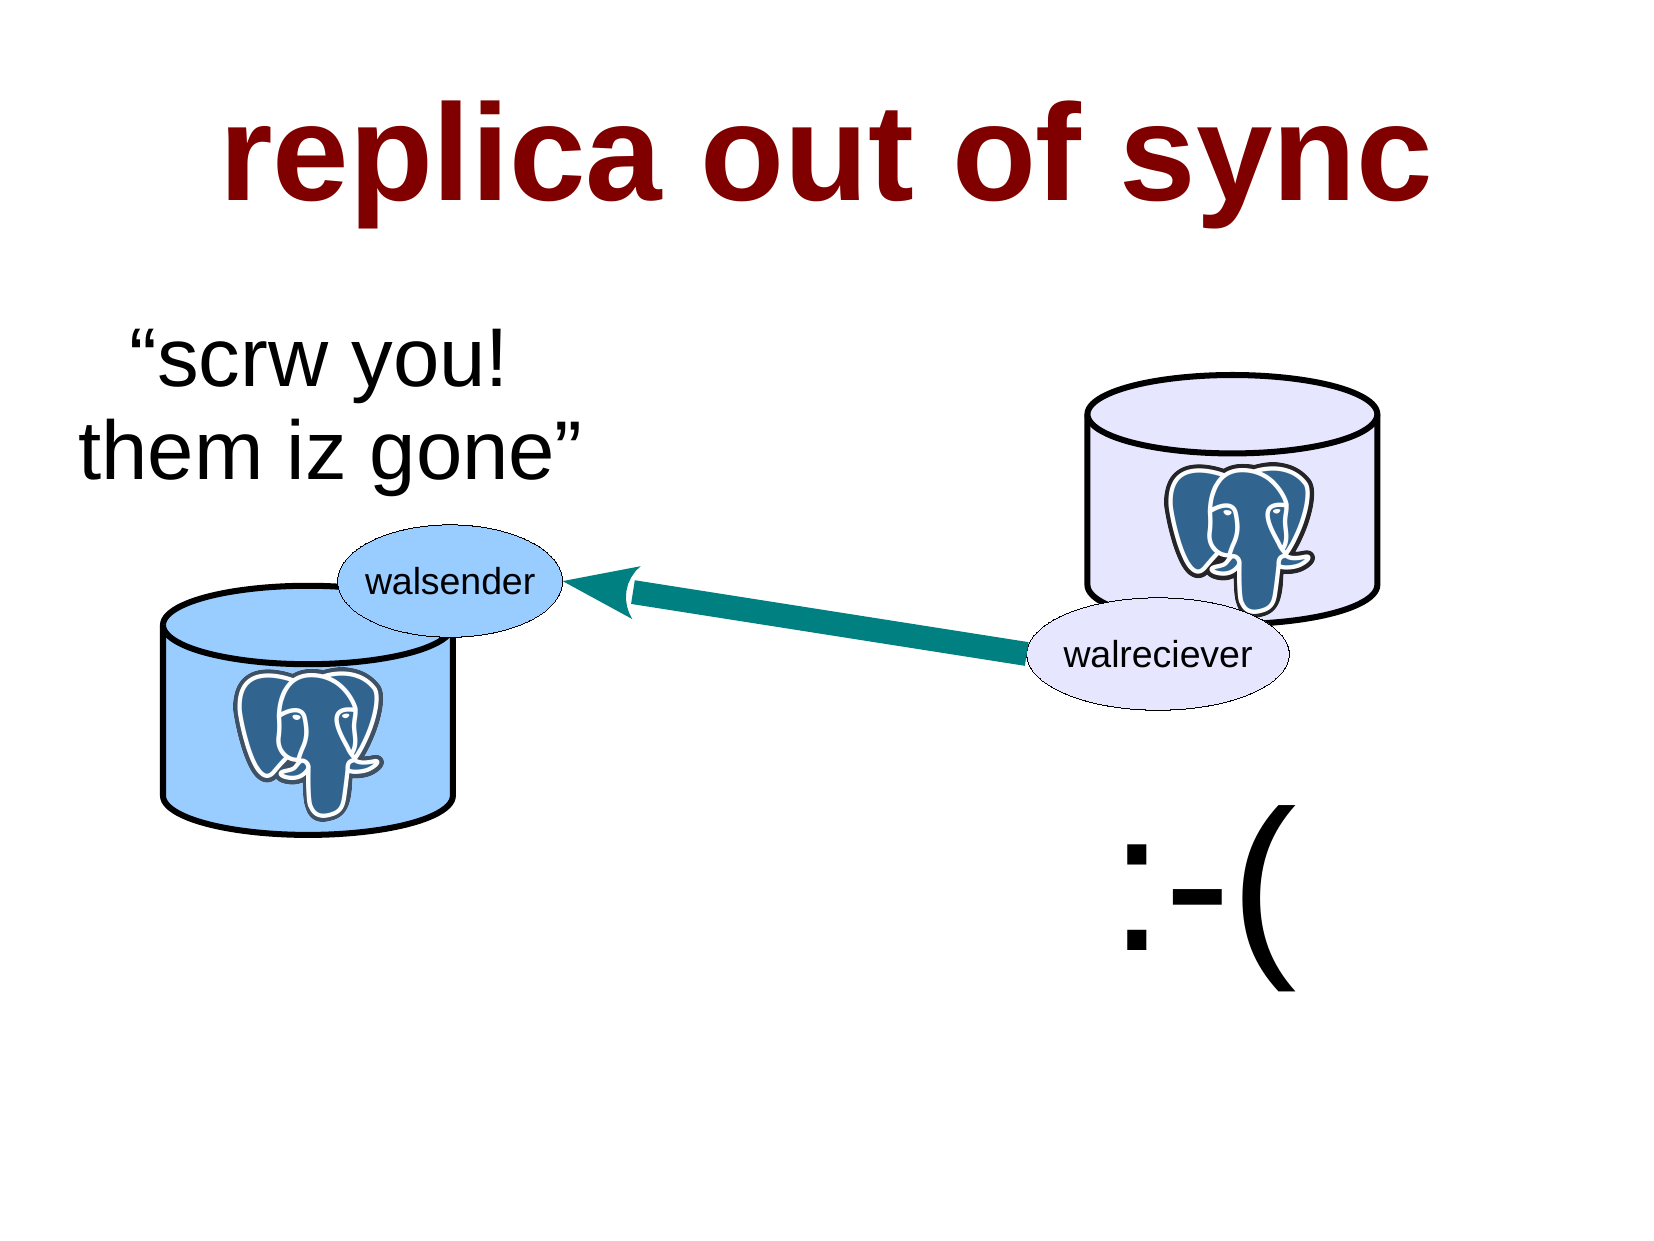

# replica out of sync
“scrw you! them iz gone”
walsender
walreciever
“send me vry old logfiles pls”
:-(